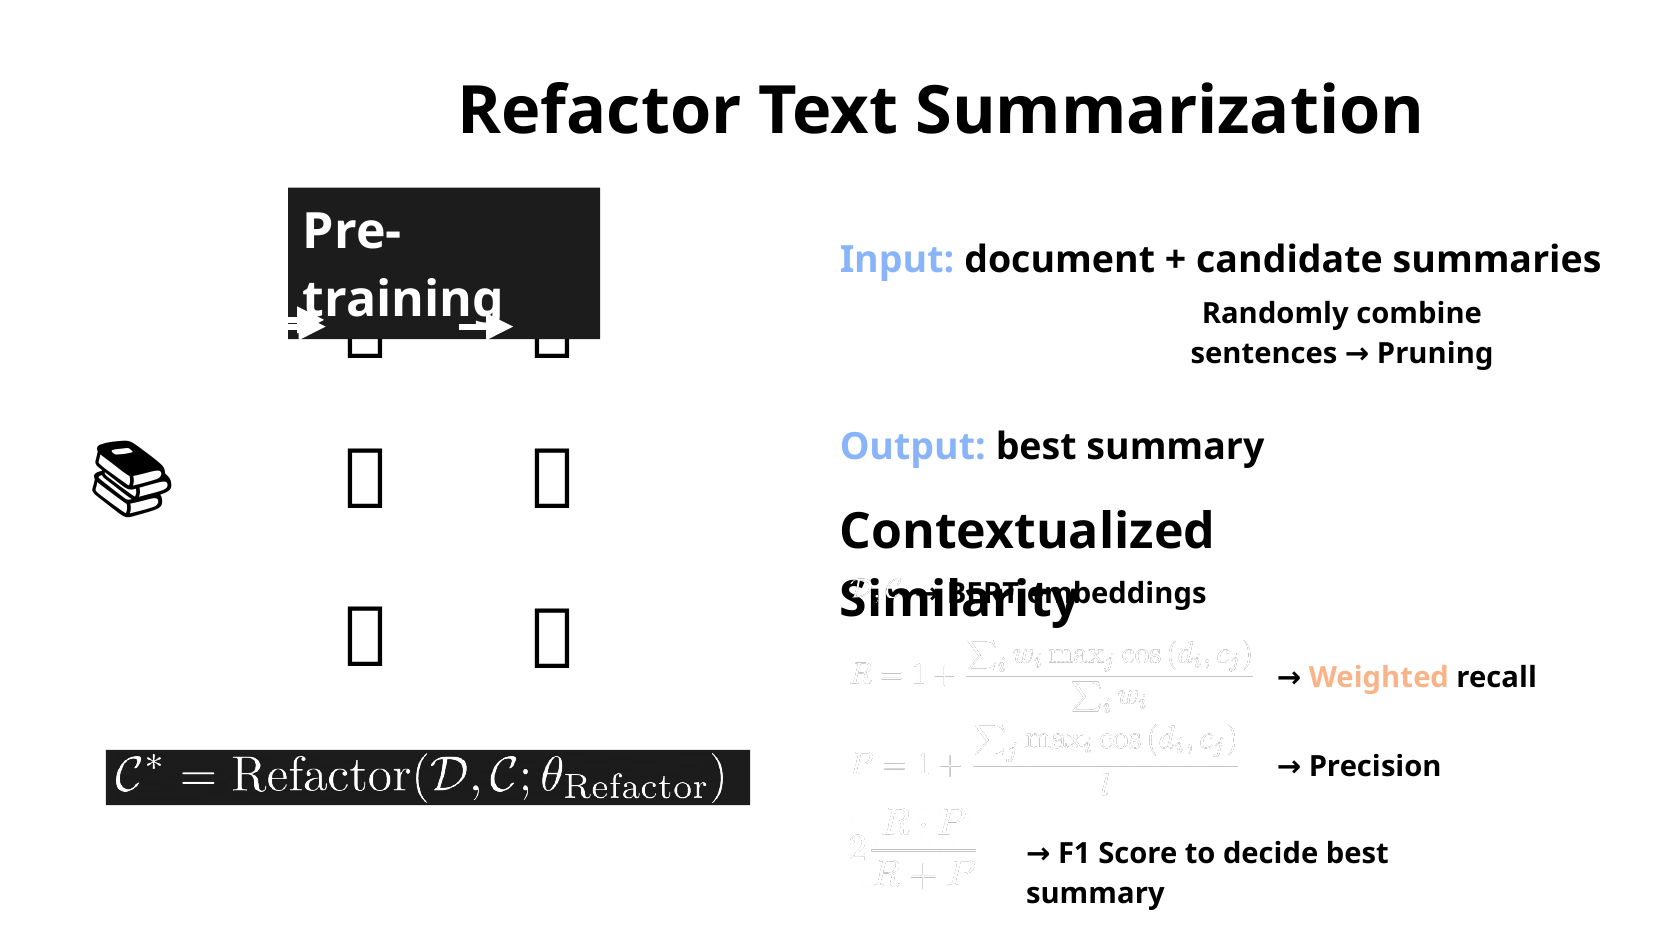

Refactor Text Summarization
Pre-training
Input: document + candidate summaries
🤖
📄
Randomly combine sentences → Pruning
📄
🤖
Output: best summary
📚
Contextualized Similarity
→ BERT embeddings
🤖
📄
→ Weighted recall
→ Precision
→ F1 Score to decide best summary